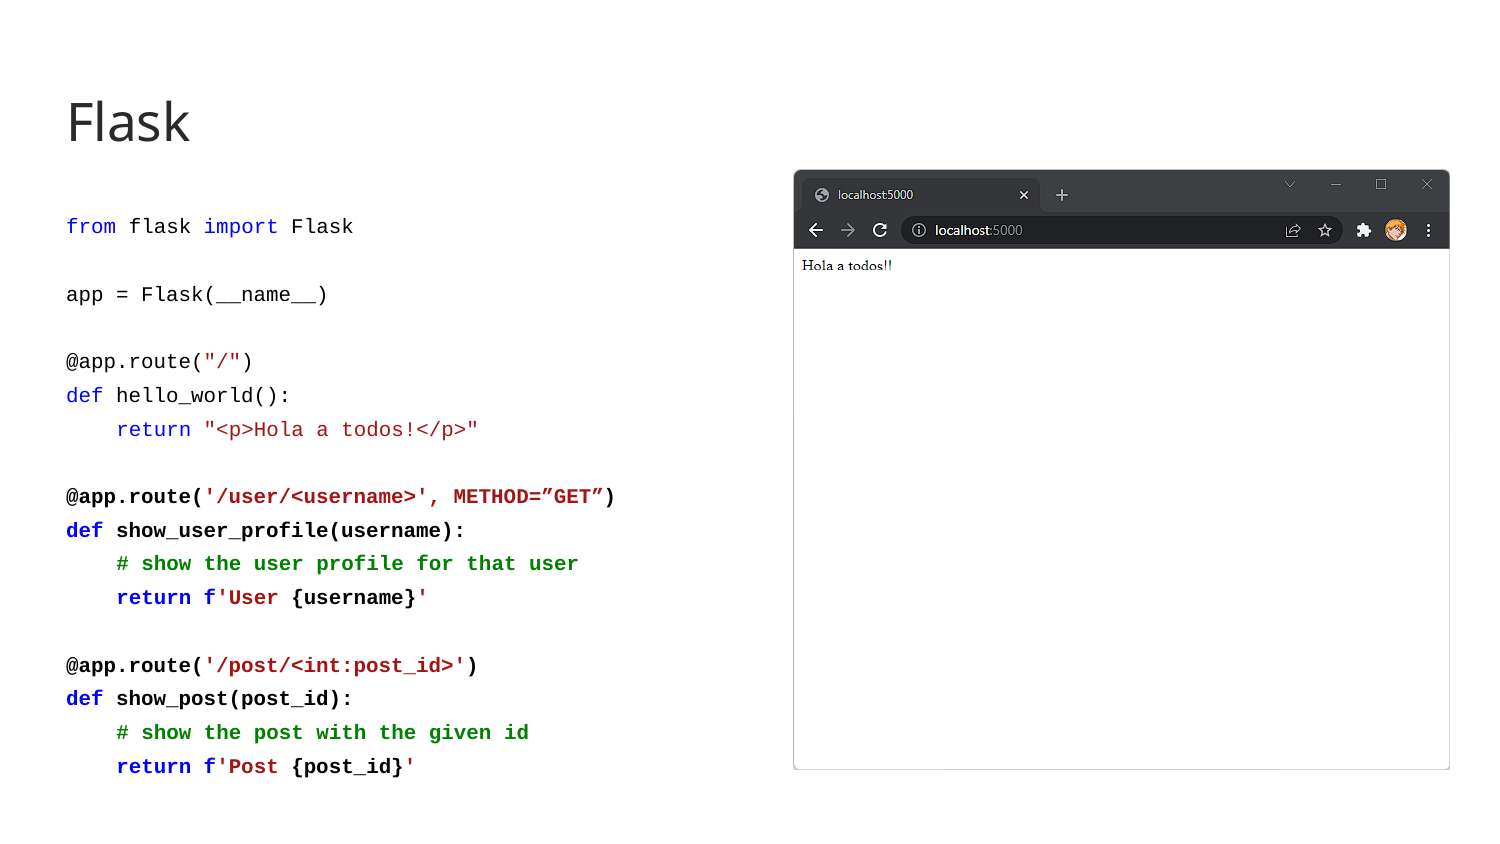

# Flask
from flask import Flask
app = Flask(__name__)
@app.route("/")
def hello_world():
 return "<p>Hola a todos!</p>"
@app.route('/user/<username>', METHOD=”GET”)
def show_user_profile(username):
 # show the user profile for that user
 return f'User {username}'
@app.route('/post/<int:post_id>')
def show_post(post_id):
 # show the post with the given id
 return f'Post {post_id}'